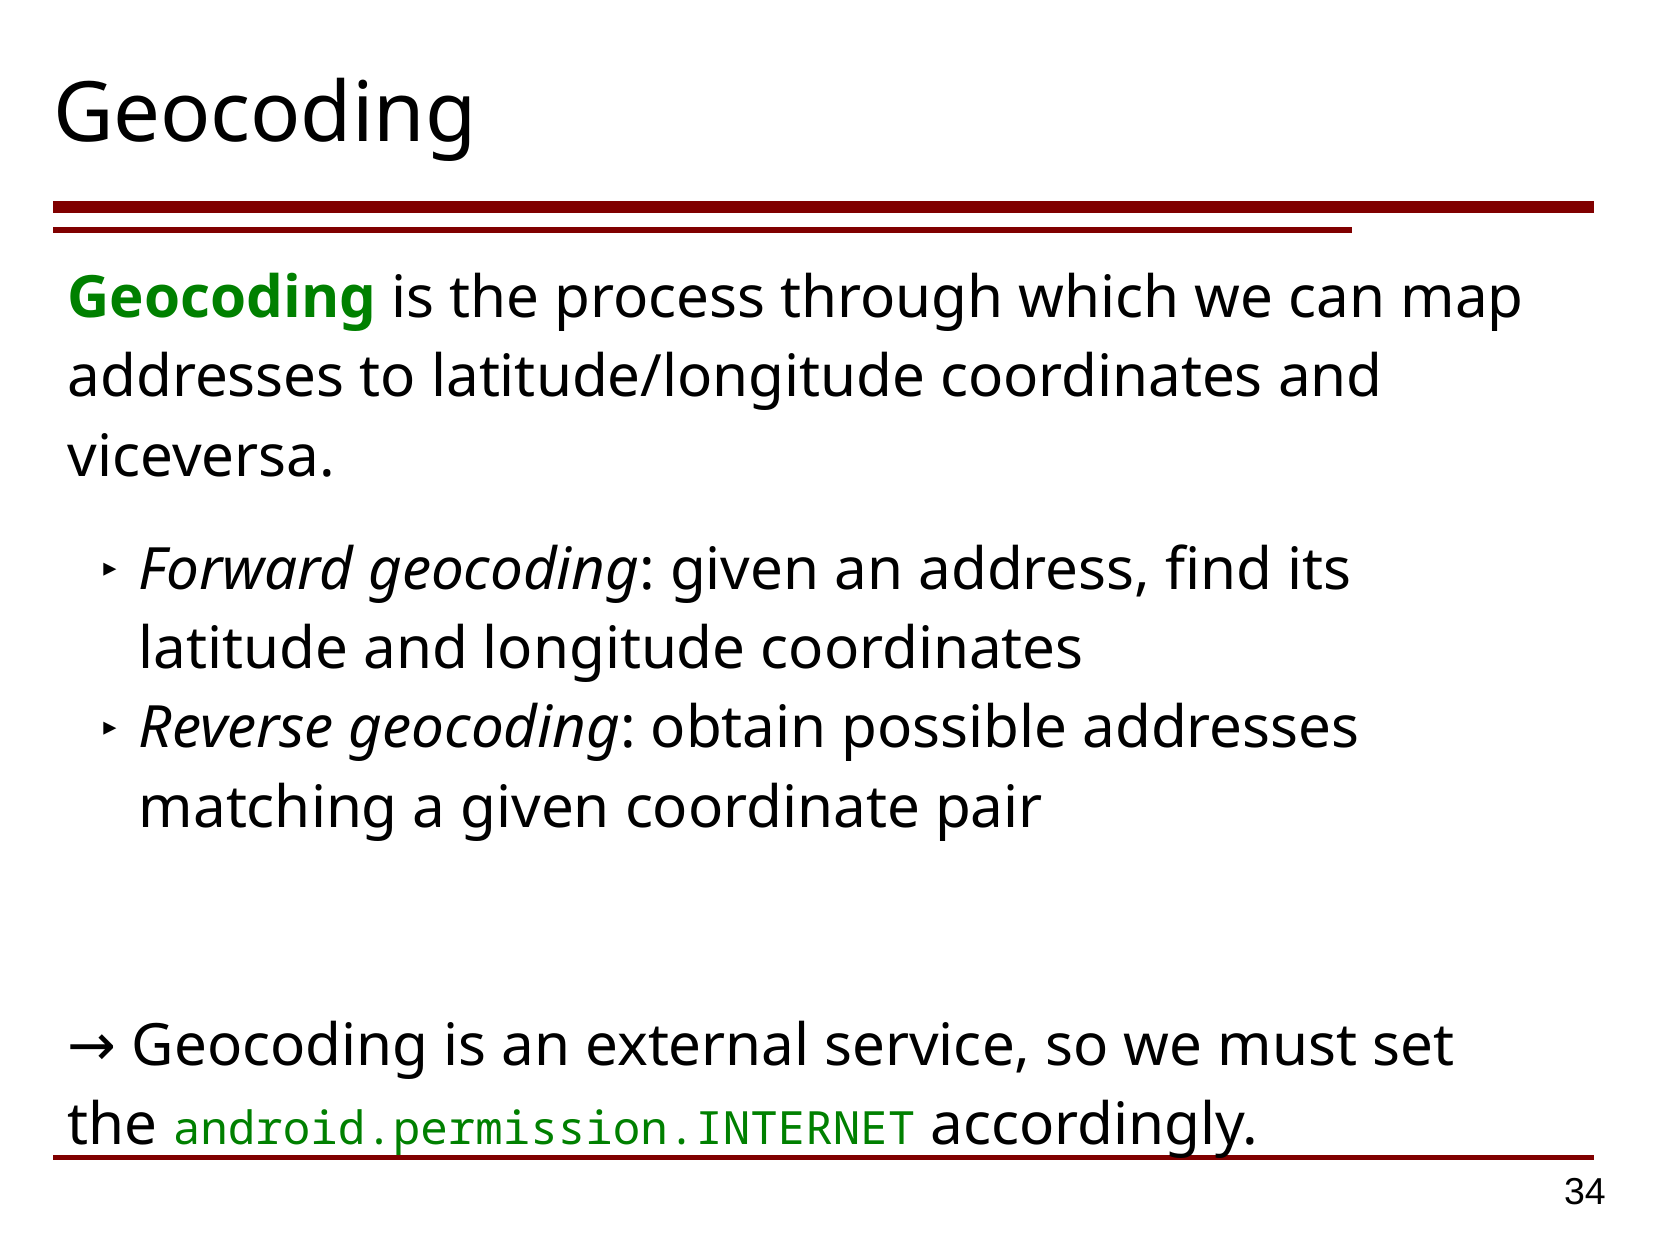

# Geocoding
Geocoding is the process through which we can map addresses to latitude/longitude coordinates and viceversa.
Forward geocoding: given an address, find its latitude and longitude coordinates
Reverse geocoding: obtain possible addresses matching a given coordinate pair
→ Geocoding is an external service, so we must set
the android.permission.INTERNET accordingly.